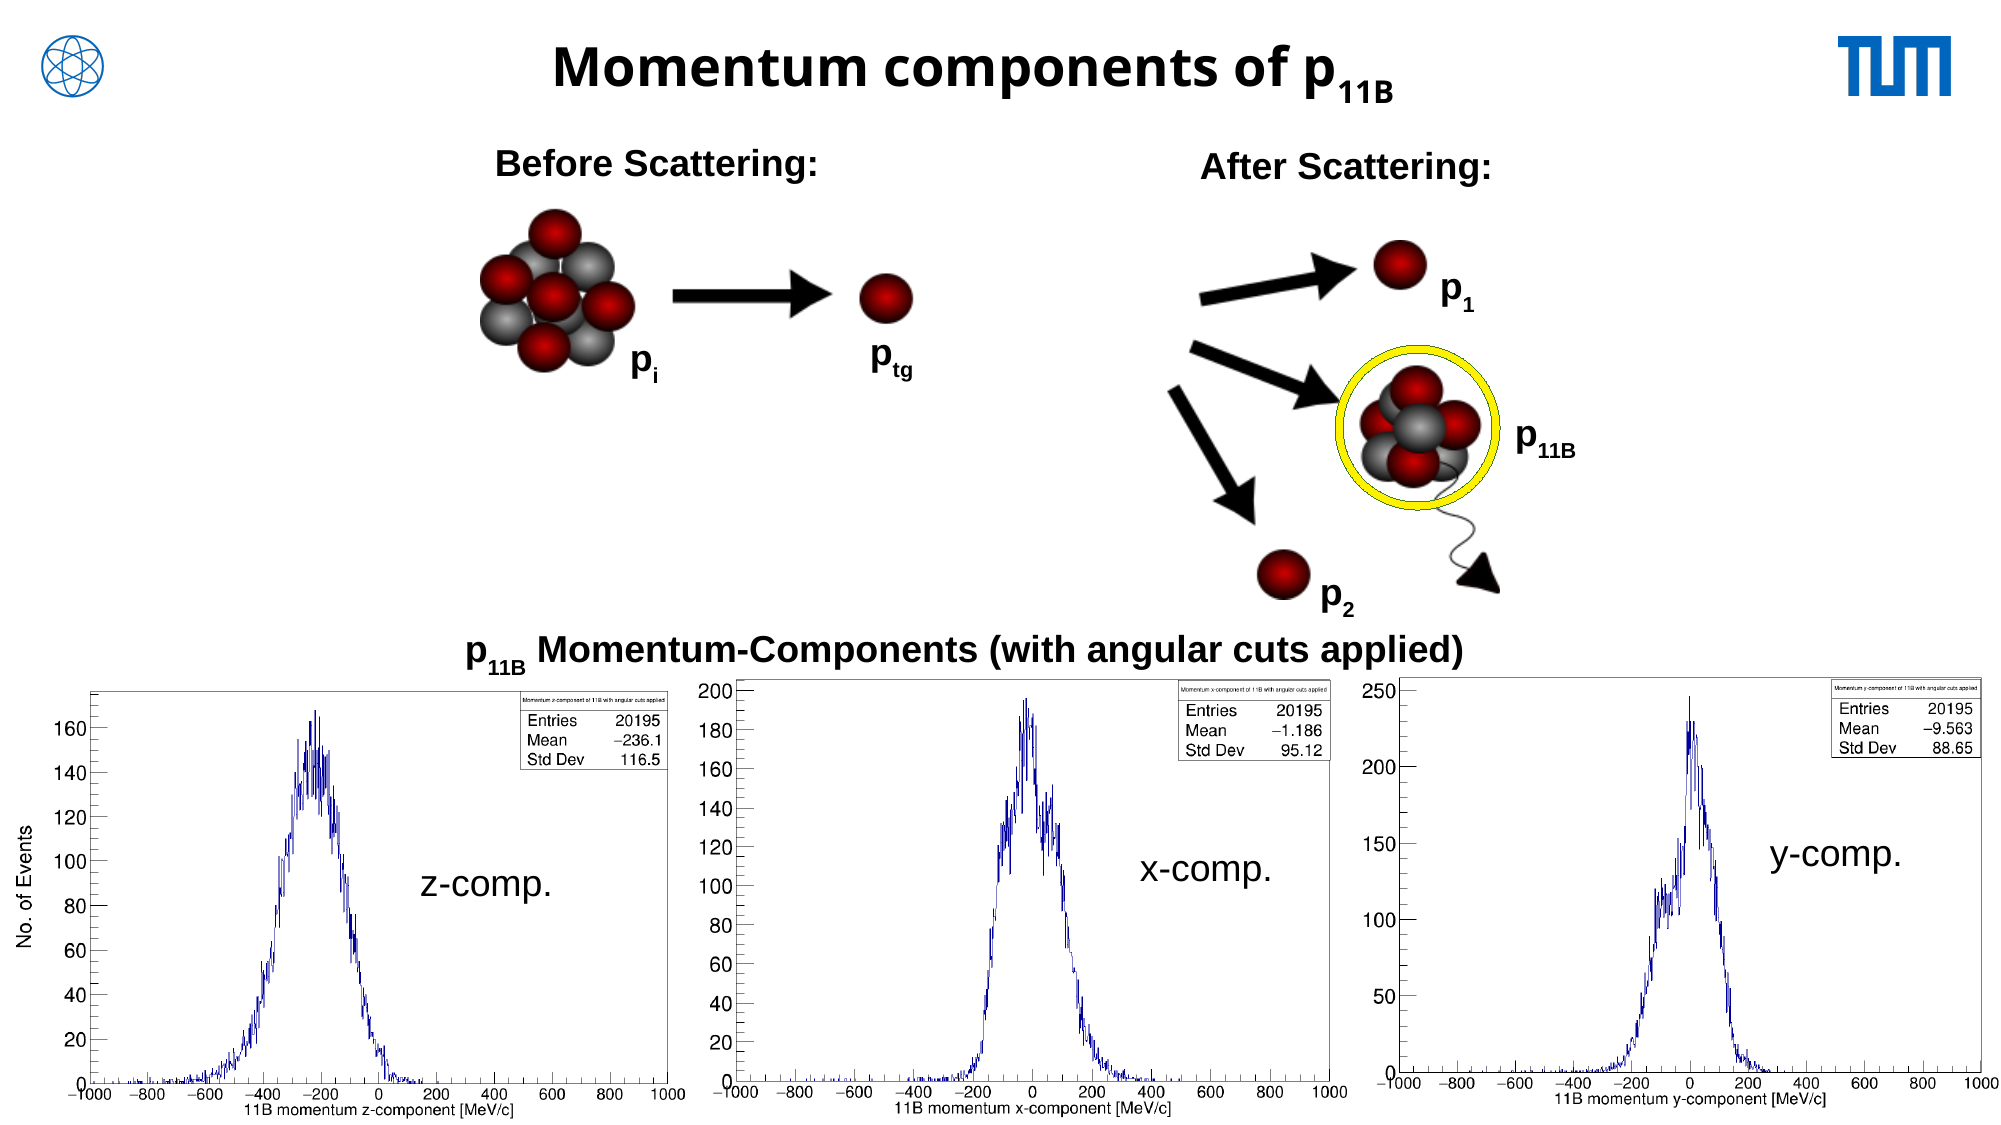

# Momentum components of p11B
Before Scattering:
After Scattering:
p1
ptg
pi
p11B
p2
p11B Momentum-Components (with angular cuts applied)
y-comp.
x-comp.
z-comp.
Tobias Jenegger